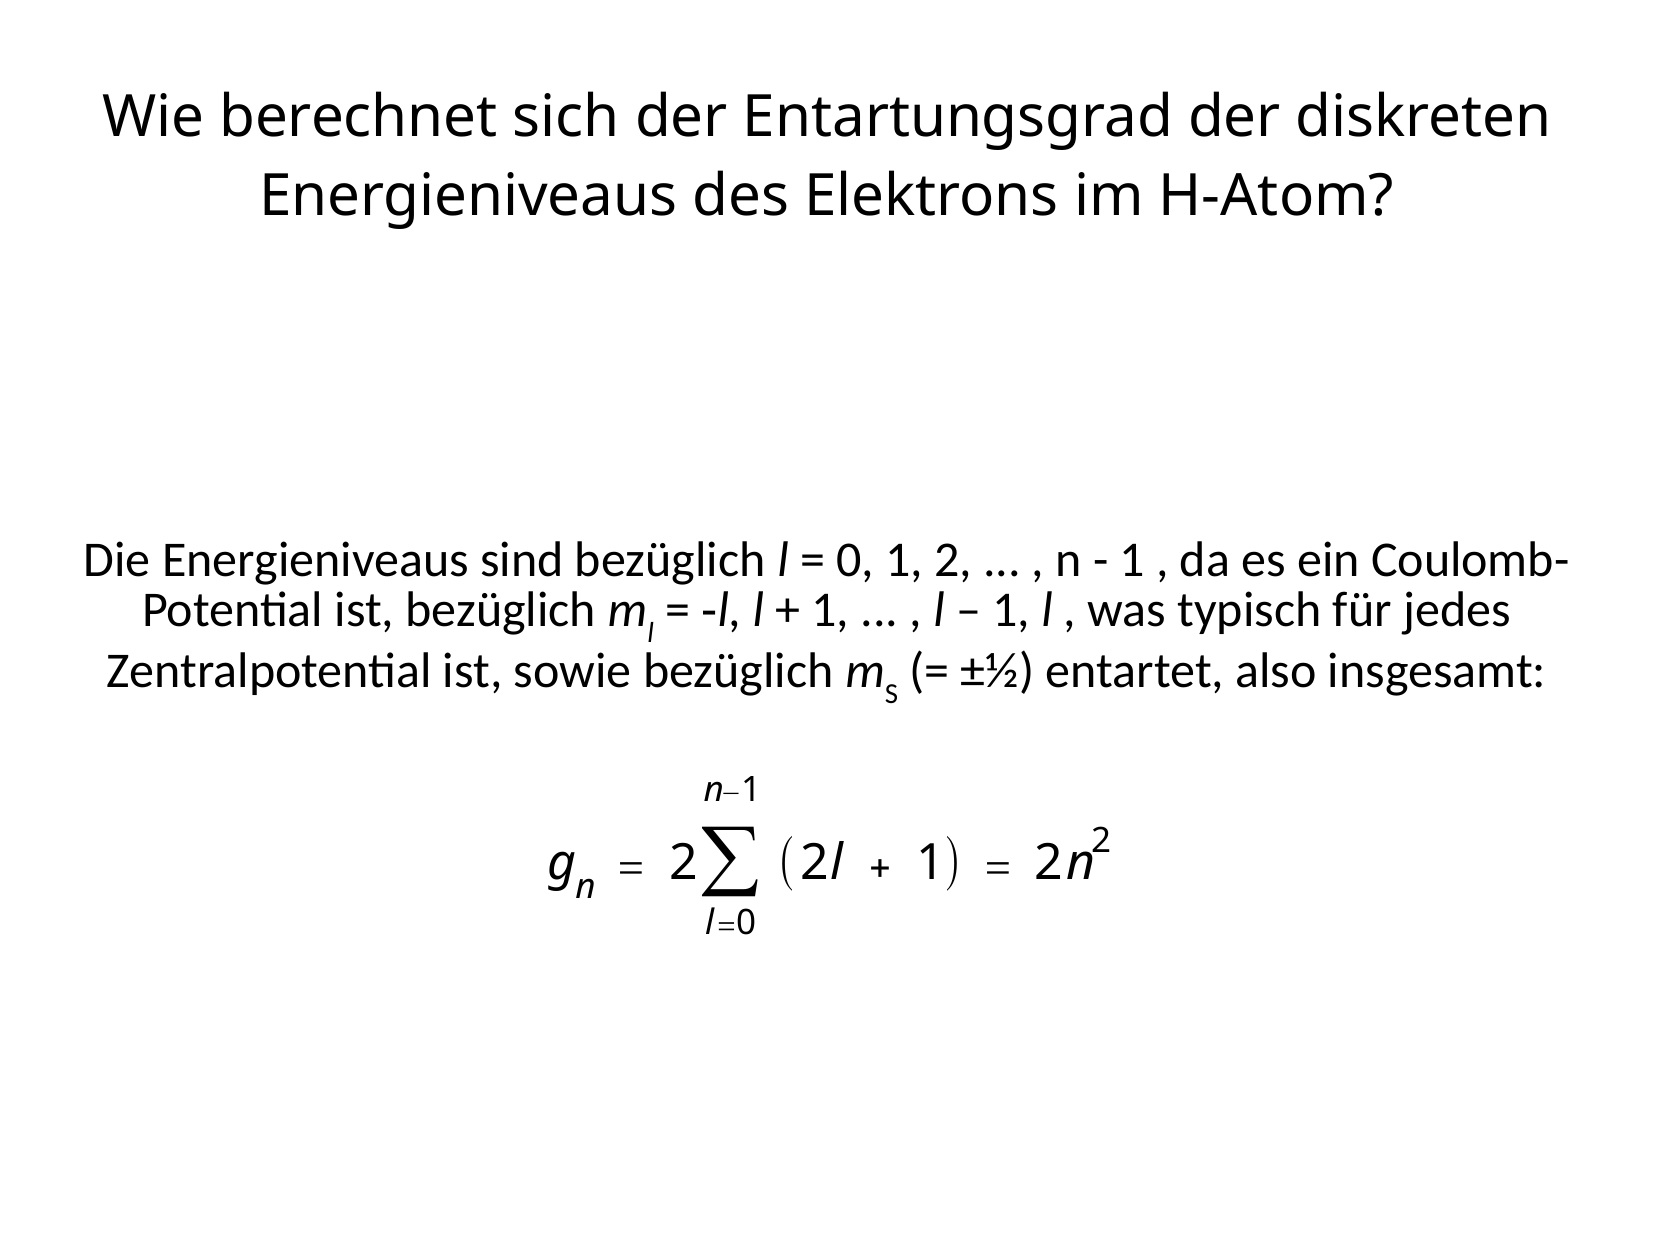

# Wie berechnet sich der Entartungsgrad der diskreten Energieniveaus des Elektrons im H-Atom?
Die Energieniveaus sind bezüglich l = 0, 1, 2, ... , n - 1 , da es ein Coulomb-Potential ist, bezüglich ml = ‑l, l + 1, ... , l – 1, l , was typisch für jedes Zentralpotential ist, sowie bezüglich mS (= ±½) entartet, also insgesamt: